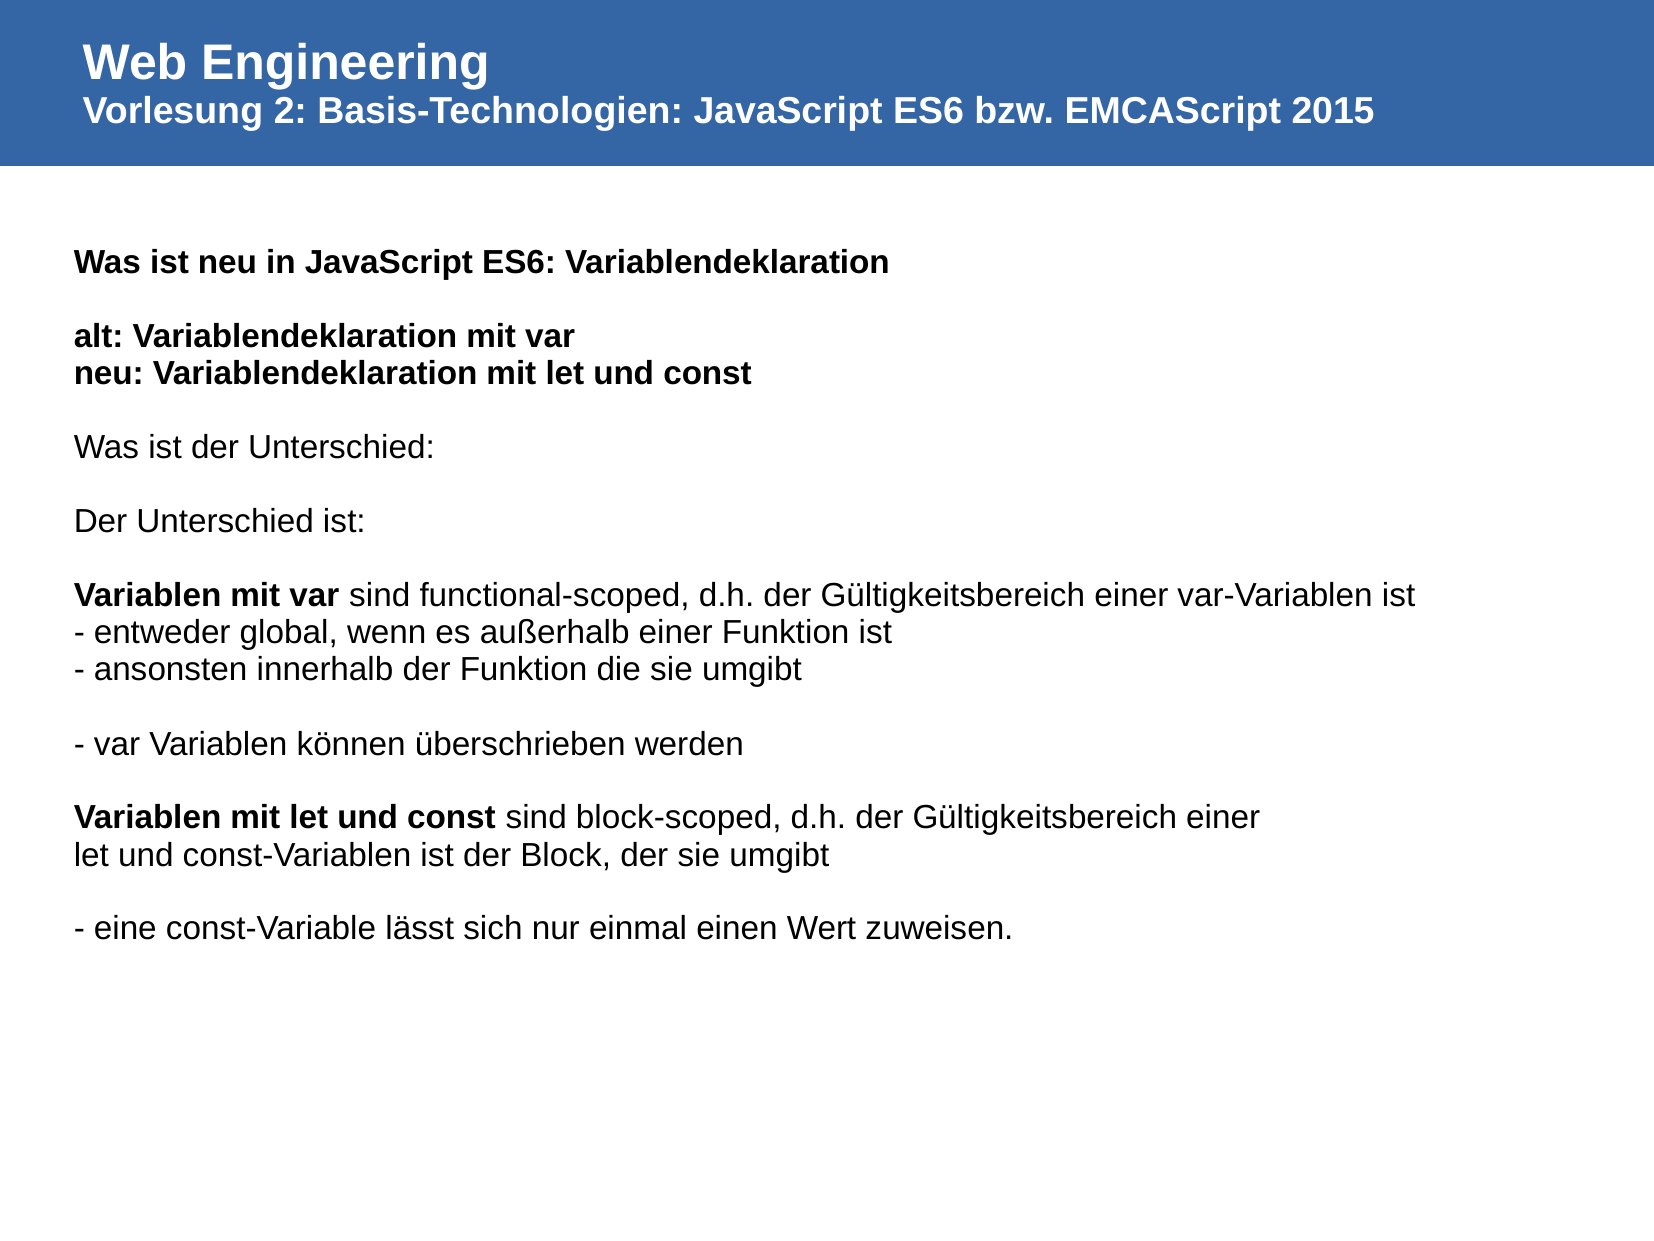

# Web Engineering Vorlesung 2: Basis-Technologien: JavaScript ES6 bzw. EMCAScript 2015
Was ist neu in JavaScript ES6: Variablendeklaration
alt: Variablendeklaration mit var
neu: Variablendeklaration mit let und const
Was ist der Unterschied:
Der Unterschied ist:
Variablen mit var sind functional-scoped, d.h. der Gültigkeitsbereich einer var-Variablen ist
- entweder global, wenn es außerhalb einer Funktion ist
- ansonsten innerhalb der Funktion die sie umgibt
- var Variablen können überschrieben werden
Variablen mit let und const sind block-scoped, d.h. der Gültigkeitsbereich einer
let und const-Variablen ist der Block, der sie umgibt
- eine const-Variable lässt sich nur einmal einen Wert zuweisen.